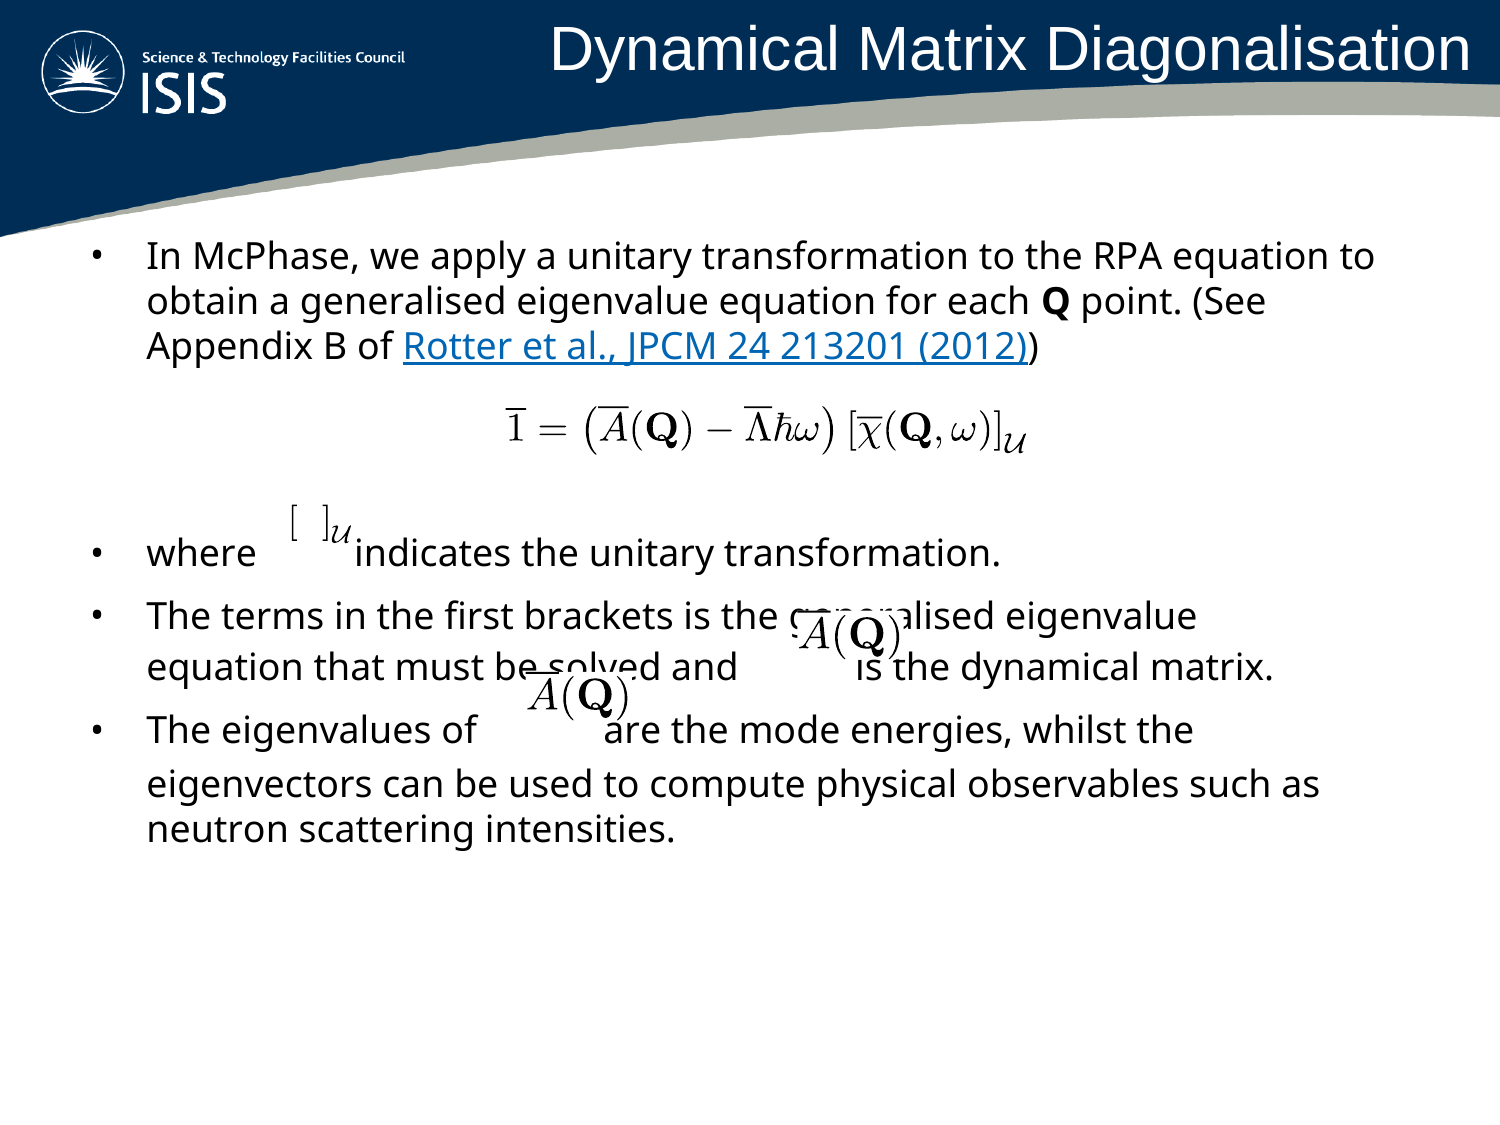

Dynamical Matrix Diagonalisation
# In McPhase, we apply a unitary transformation to the RPA equation to obtain a generalised eigenvalue equation for each Q point. (See Appendix B of Rotter et al., JPCM 24 213201 (2012))
where indicates the unitary transformation.
The terms in the first brackets is the generalised eigenvalue
equation that must be solved and is the dynamical matrix.
The eigenvalues of are the mode energies, whilst the
eigenvectors can be used to compute physical observables such as neutron scattering intensities.